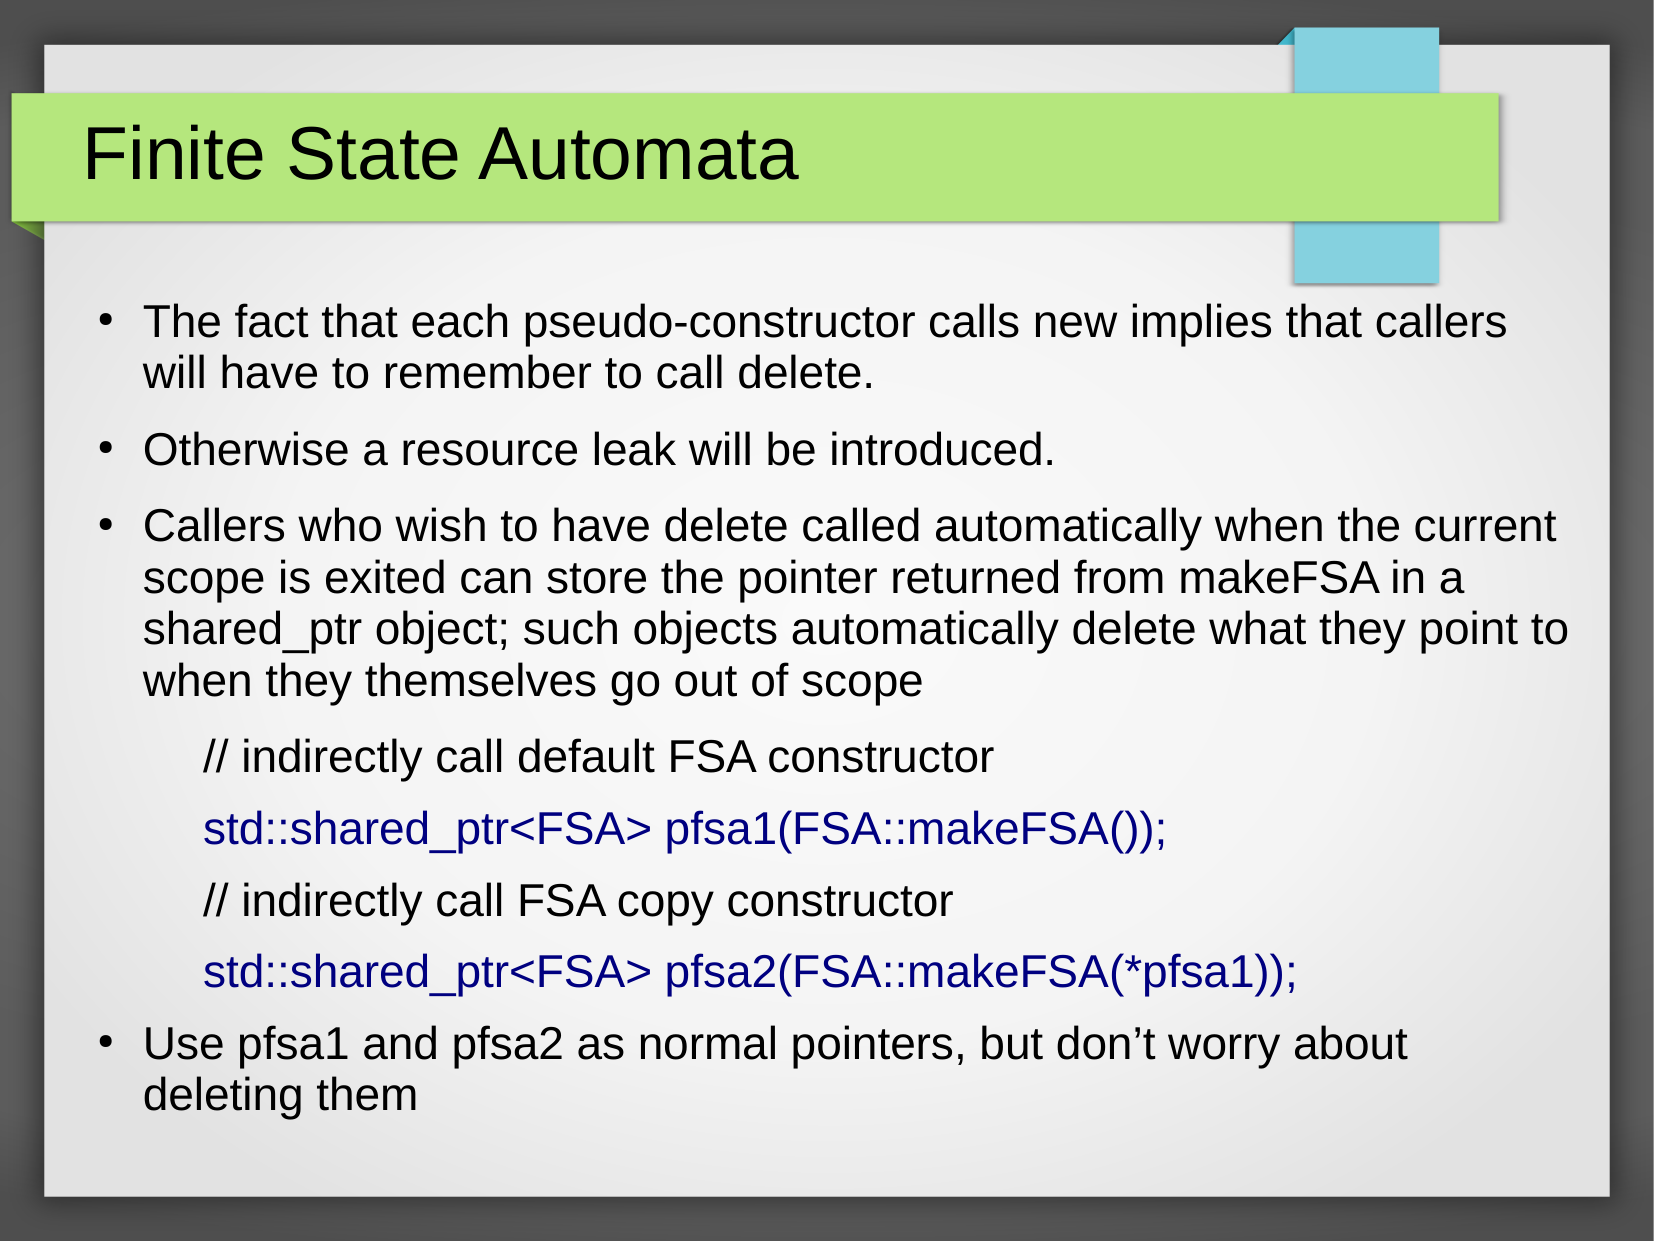

# Finite State Automata
The fact that each pseudo-constructor calls new implies that callers will have to remember to call delete.
Otherwise a resource leak will be introduced.
Callers who wish to have delete called automatically when the current scope is exited can store the pointer returned from makeFSA in a shared_ptr object; such objects automatically delete what they point to when they themselves go out of scope
// indirectly call default FSA constructor
std::shared_ptr<FSA> pfsa1(FSA::makeFSA());
// indirectly call FSA copy constructor
std::shared_ptr<FSA> pfsa2(FSA::makeFSA(*pfsa1));
Use pfsa1 and pfsa2 as normal pointers, but don’t worry about deleting them